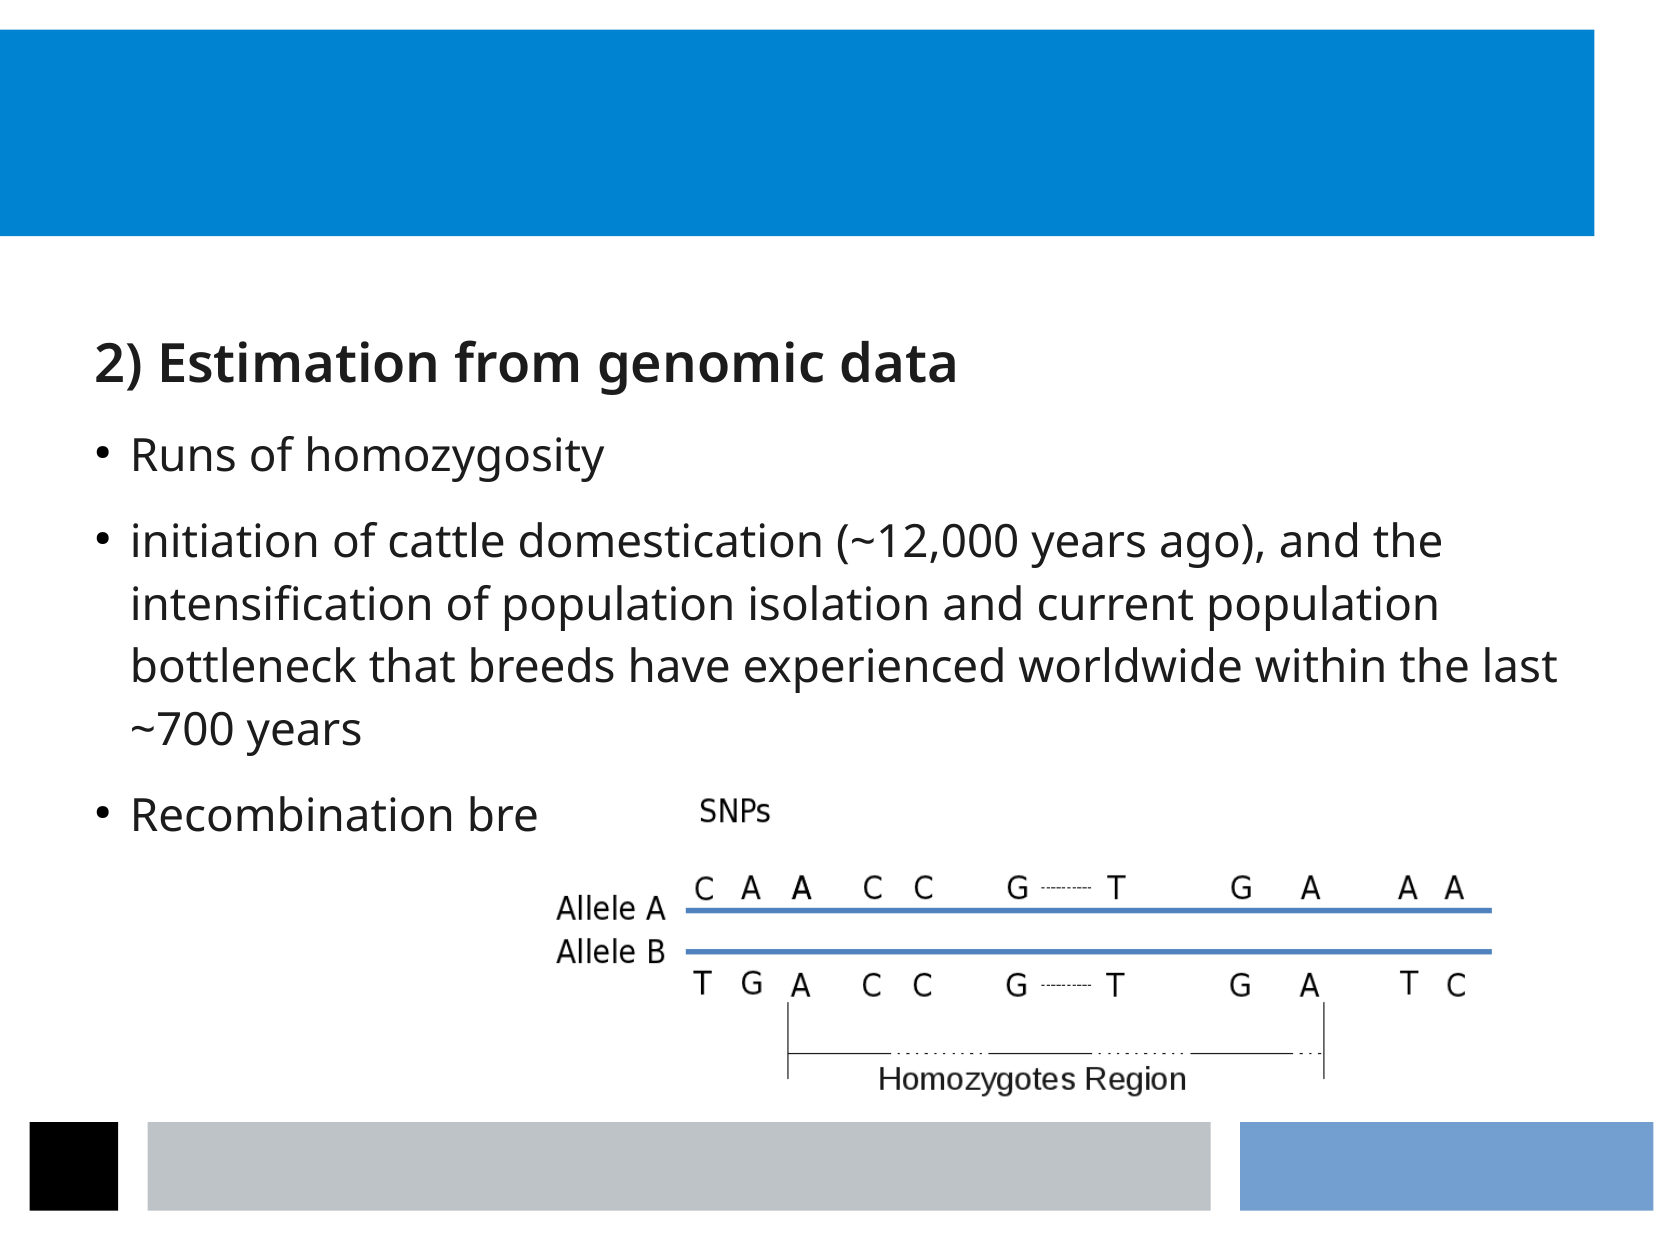

#
2) Estimation from genomic data
Runs of homozygosity
initiation of cattle domestication (~12,000 years ago), and the intensification of population isolation and current population bottleneck that breeds have experienced worldwide within the last ~700 years
Recombination breaks up LD blocks